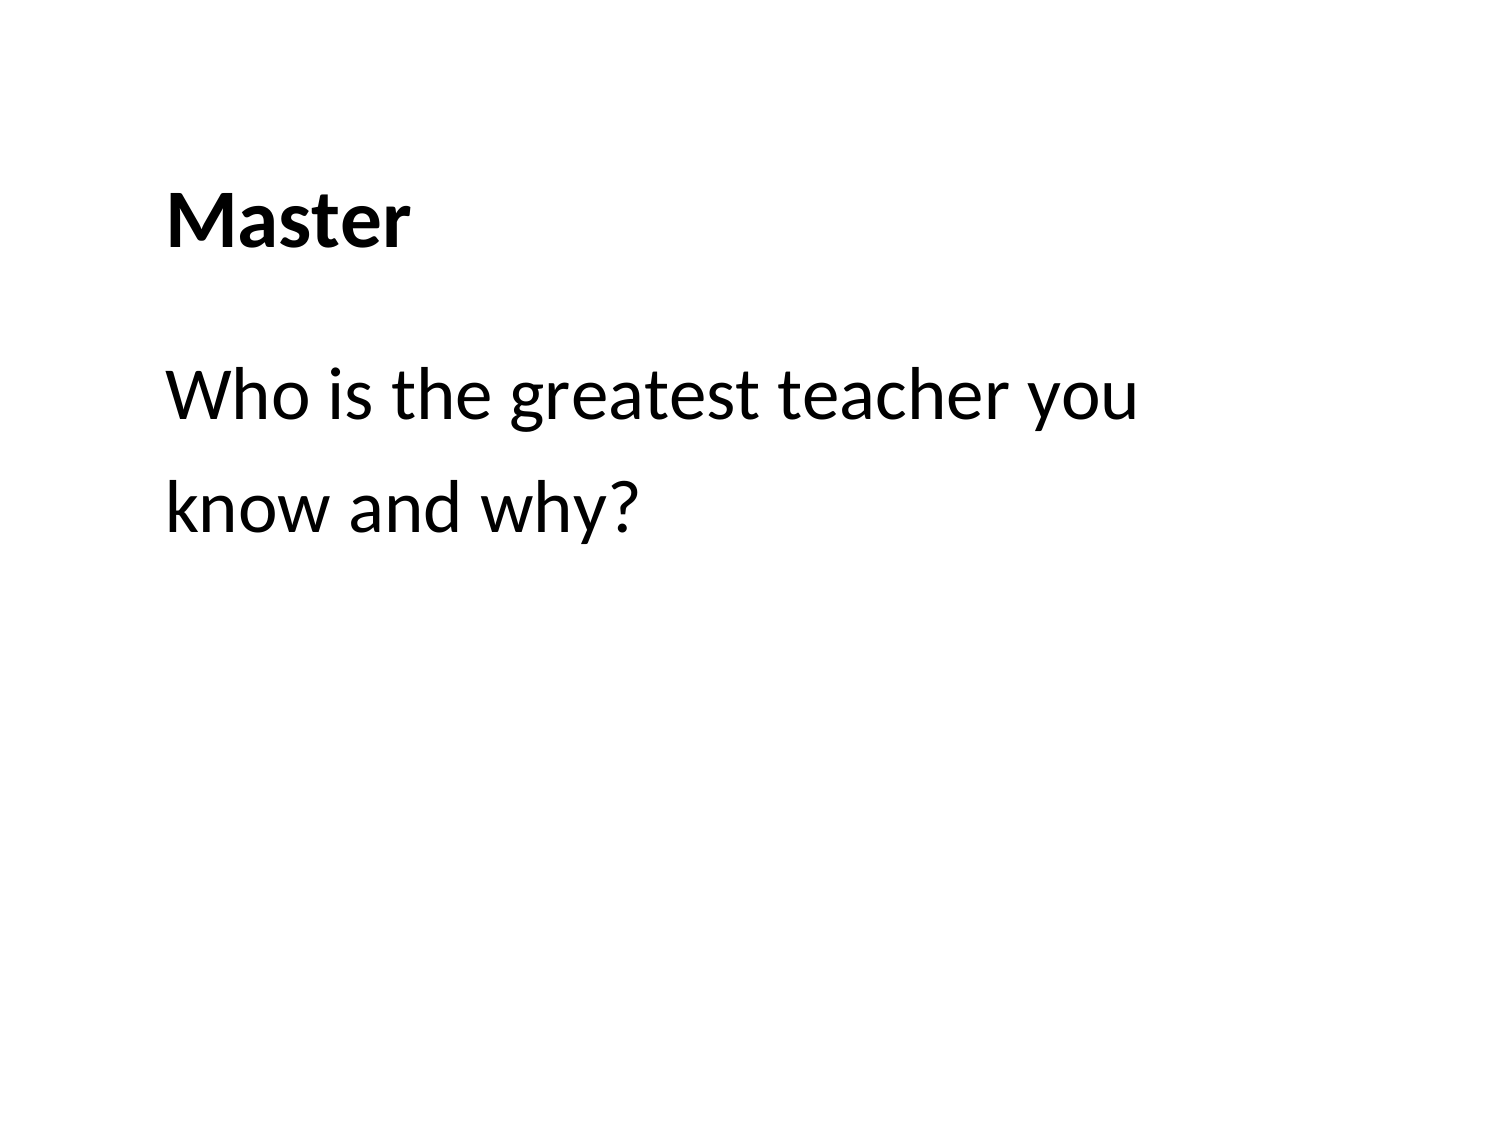

Master
Who is the greatest teacher you know and why?